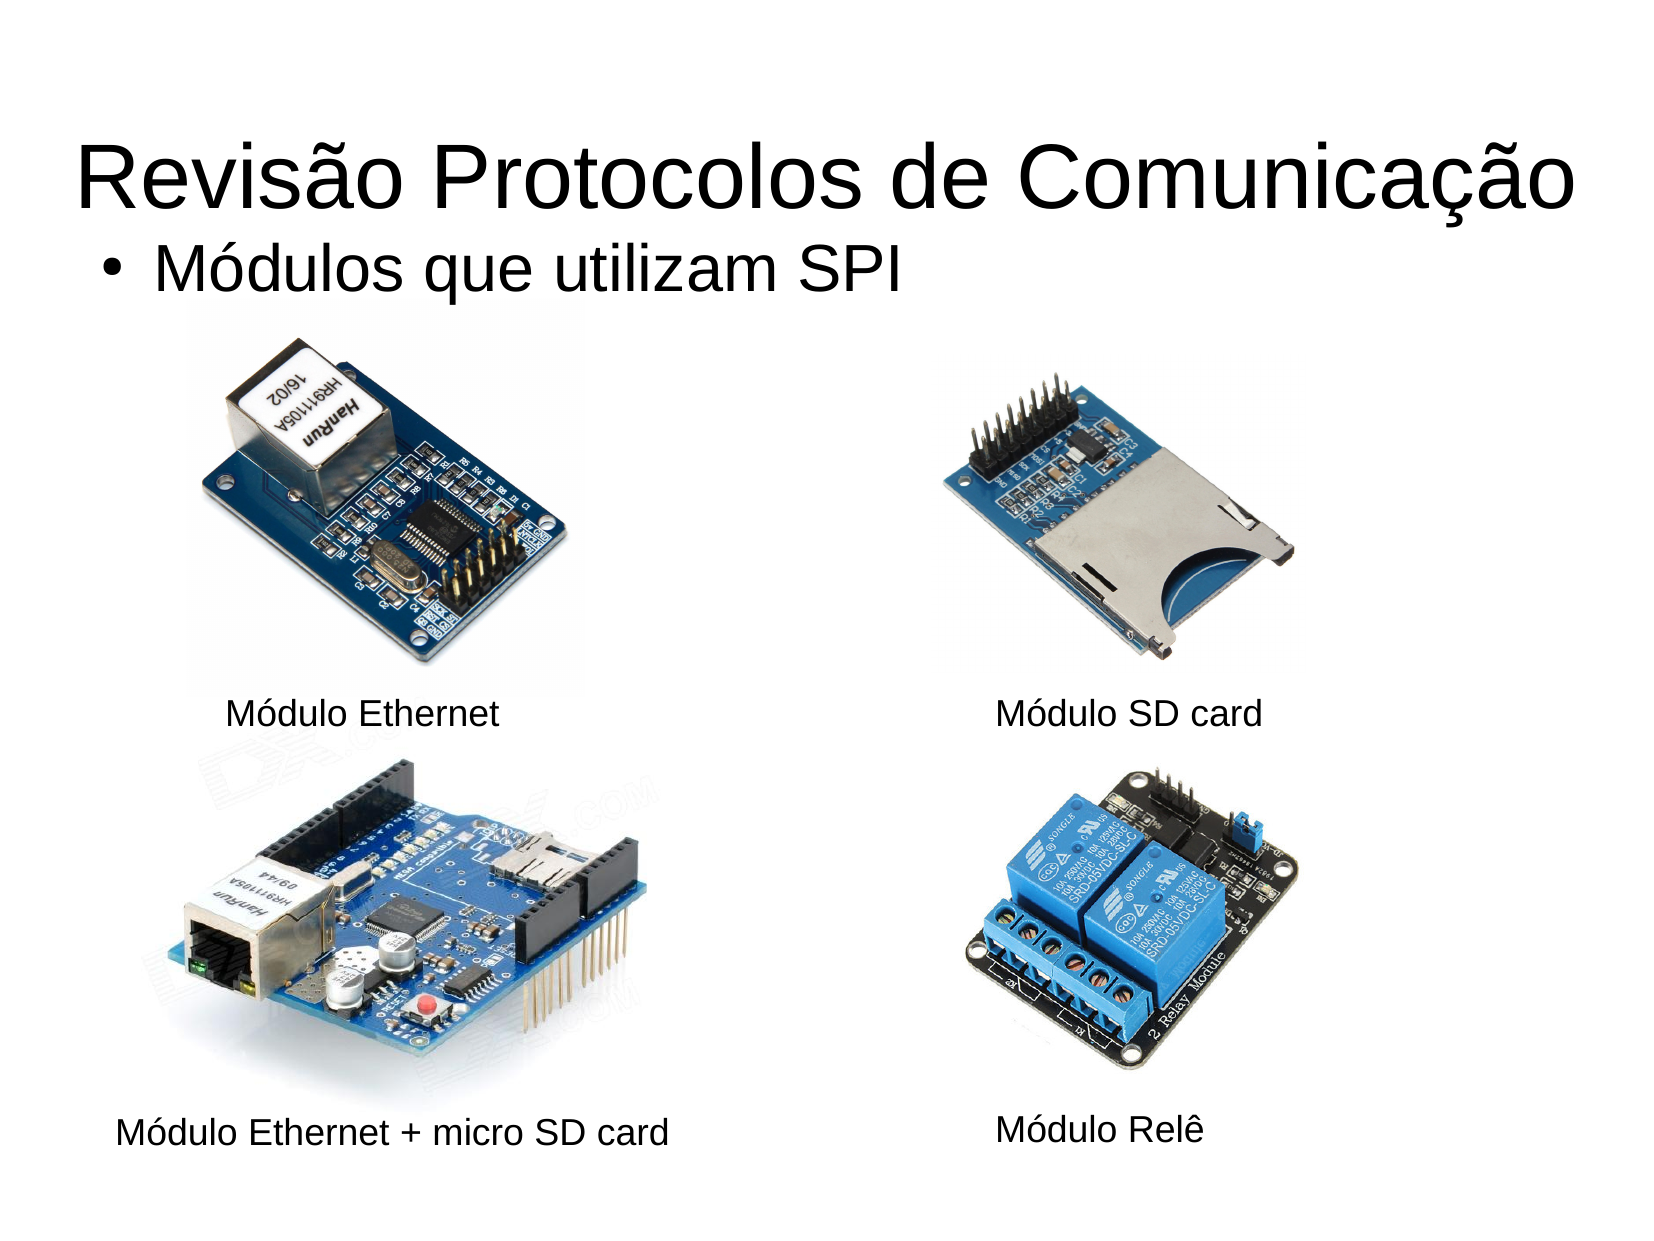

# Revisão Protocolos de Comunicação
Módulos que utilizam SPI
Módulo Ethernet
Módulo SD card
Módulo Relê
Módulo Ethernet + micro SD card